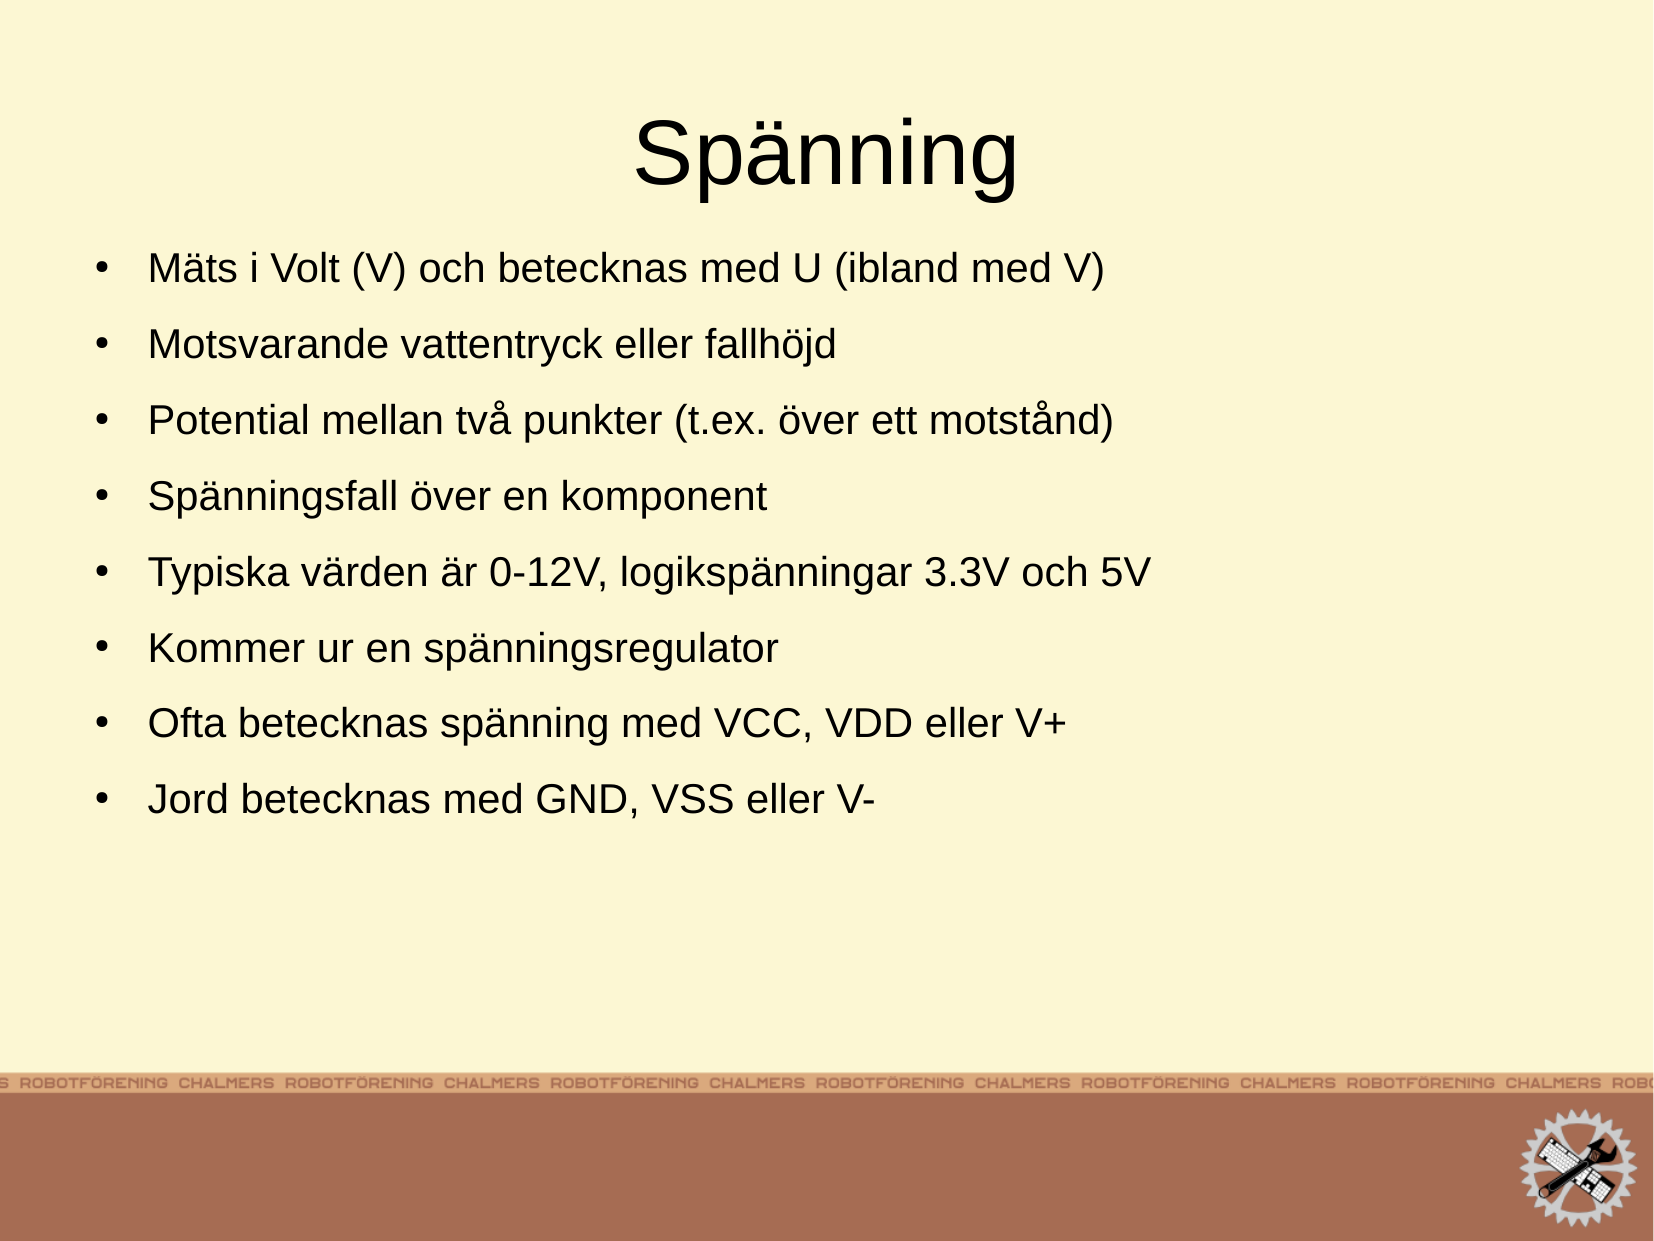

# Spänning
Mäts i Volt (V) och betecknas med U (ibland med V)
Motsvarande vattentryck eller fallhöjd
Potential mellan två punkter (t.ex. över ett motstånd)
Spänningsfall över en komponent
Typiska värden är 0-12V, logikspänningar 3.3V och 5V
Kommer ur en spänningsregulator
Ofta betecknas spänning med VCC, VDD eller V+
Jord betecknas med GND, VSS eller V-